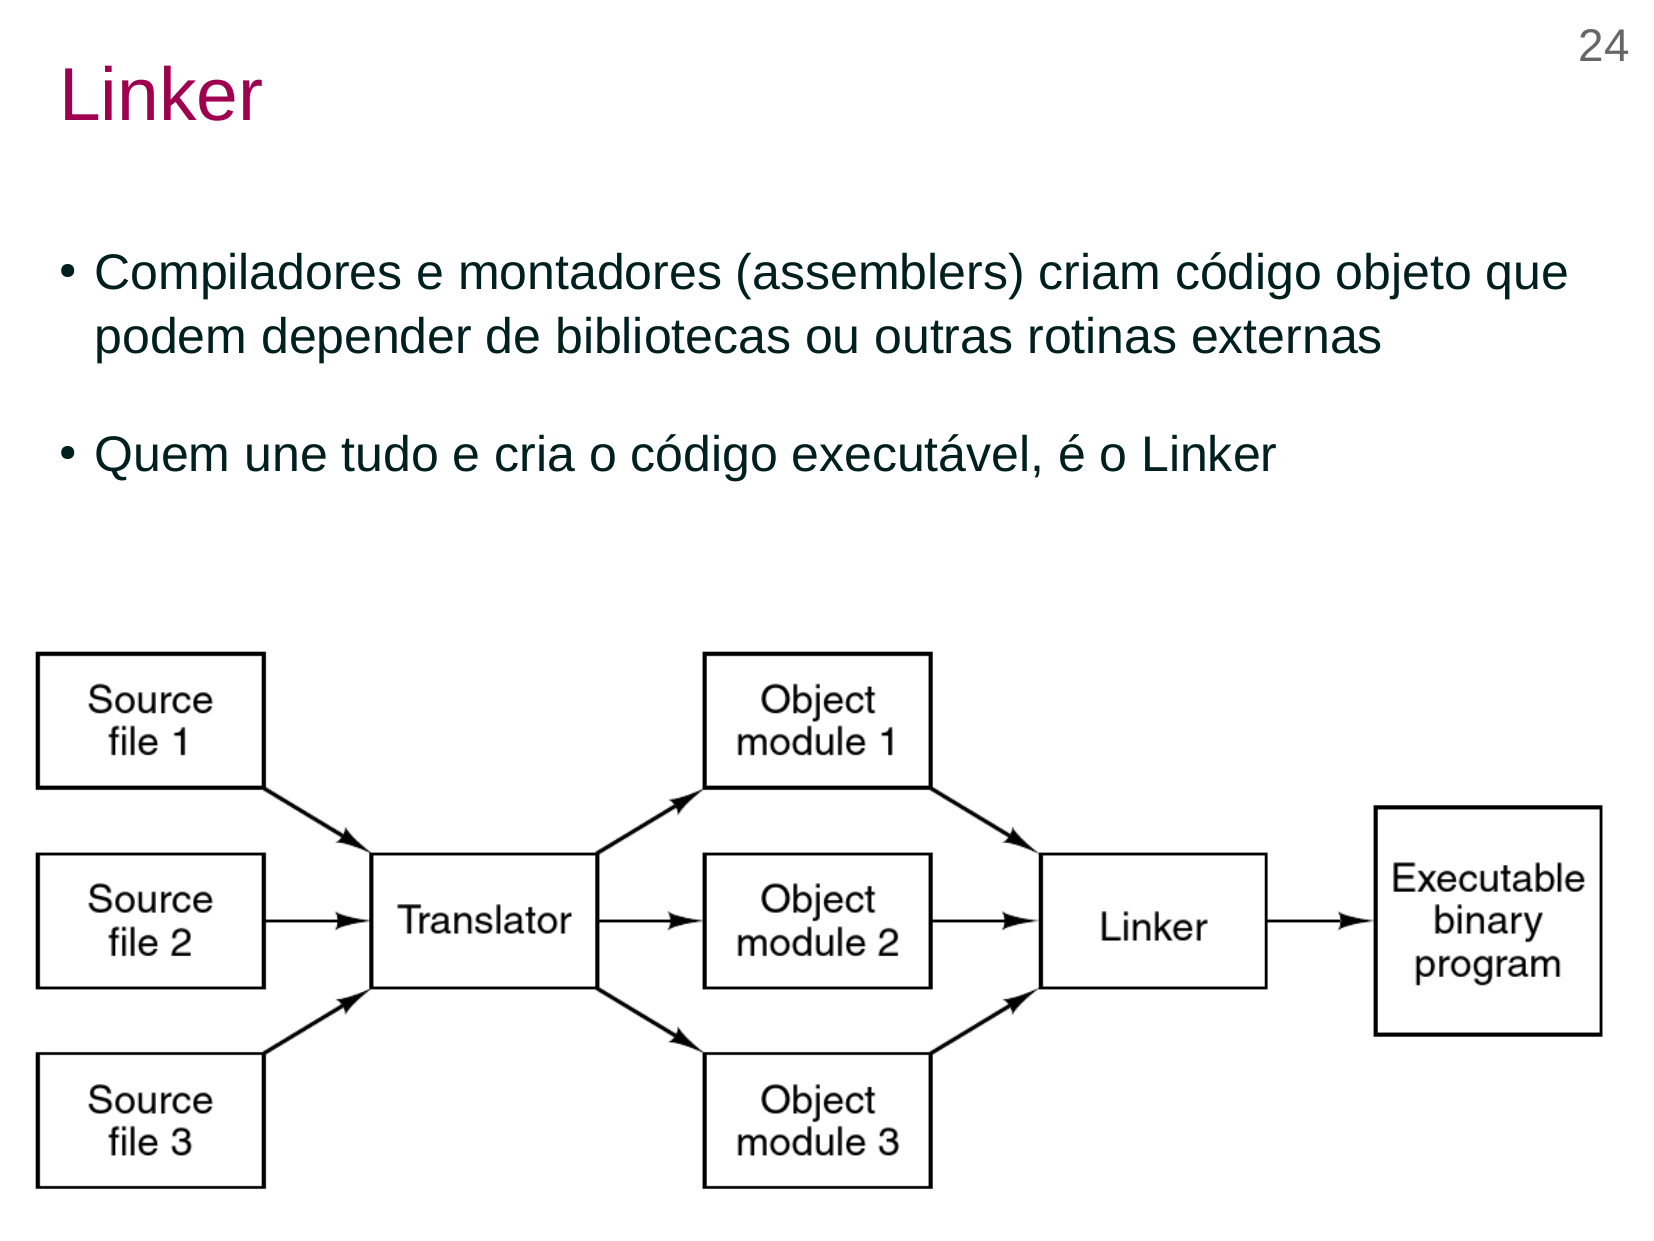

24
# Linker
Compiladores e montadores (assemblers) criam código objeto que podem depender de bibliotecas ou outras rotinas externas
Quem une tudo e cria o código executável, é o Linker